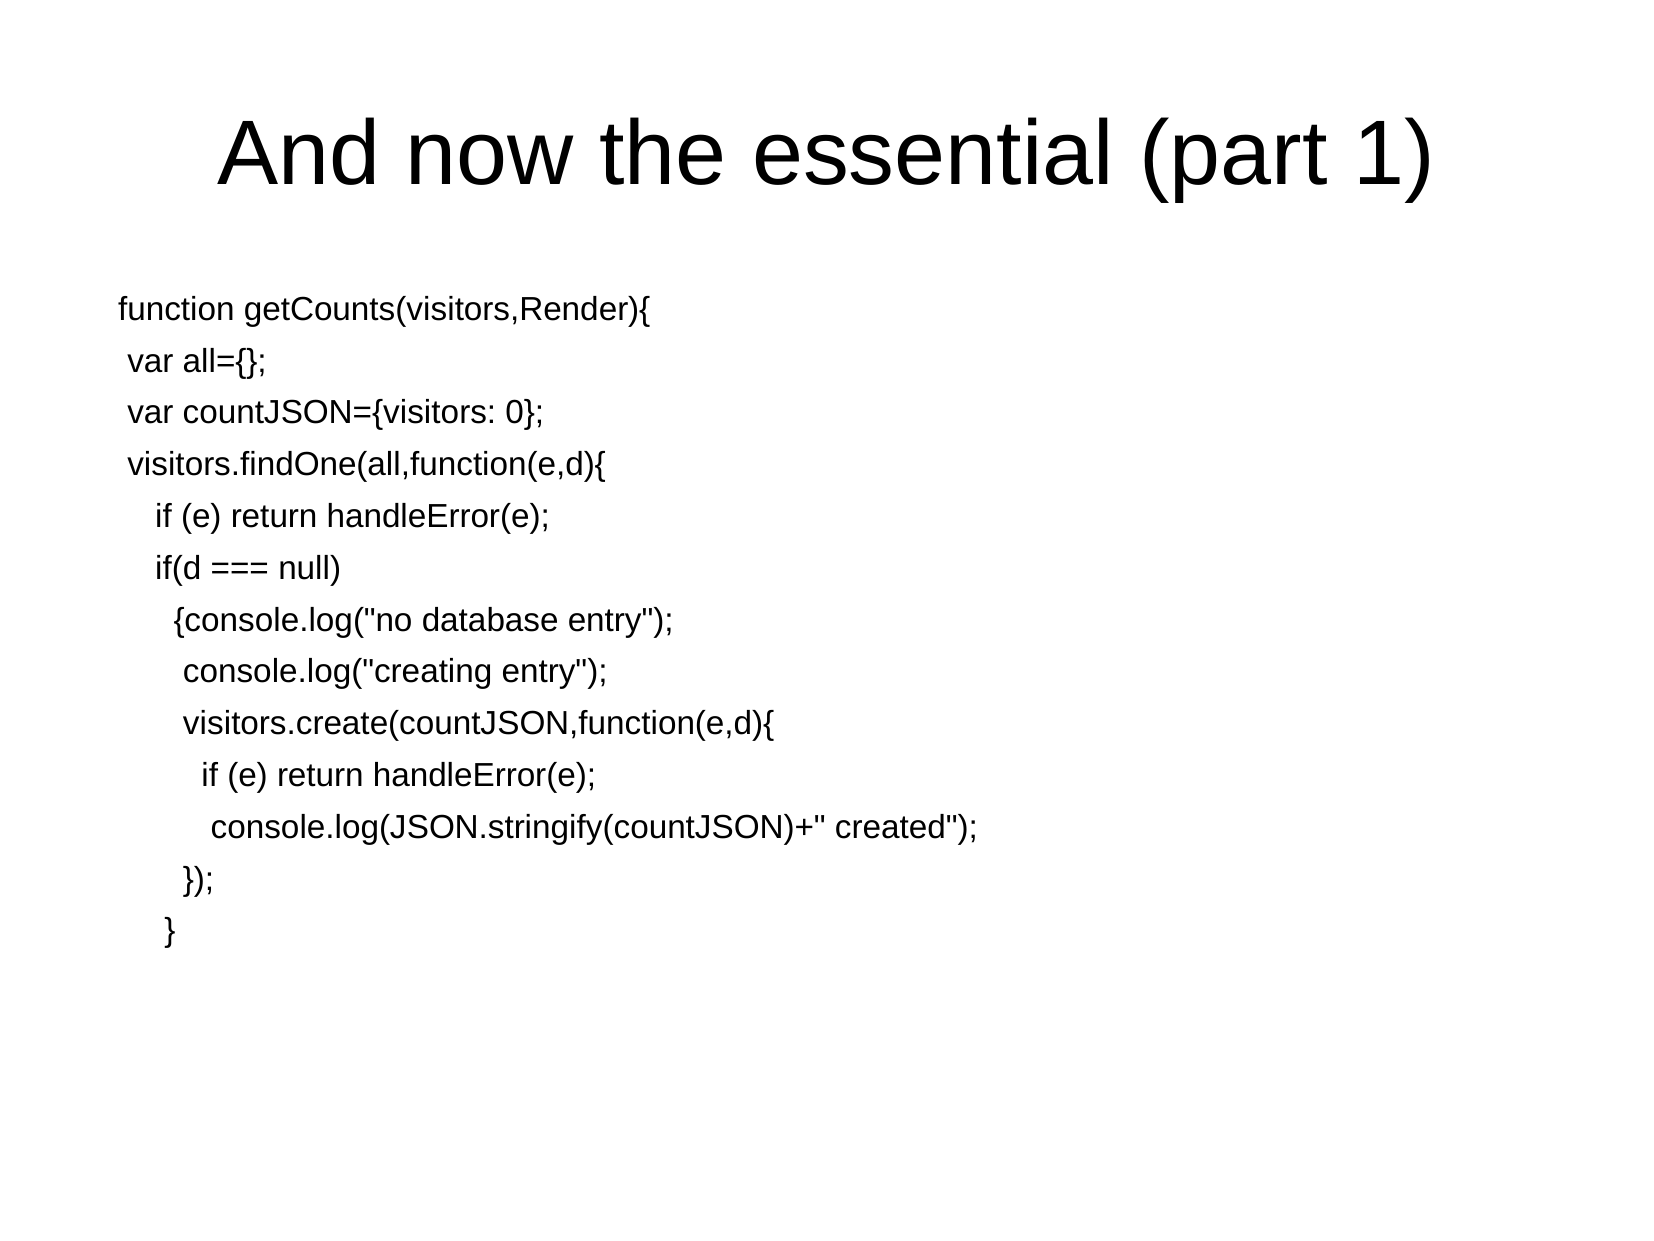

# And now the essential (part 1)
function getCounts(visitors,Render){
 var all={};
 var countJSON={visitors: 0};
 visitors.findOne(all,function(e,d){
 if (e) return handleError(e);
 if(d === null)
 {console.log("no database entry");
 console.log("creating entry");
 visitors.create(countJSON,function(e,d){
 if (e) return handleError(e);
 console.log(JSON.stringify(countJSON)+" created");
 });
 }